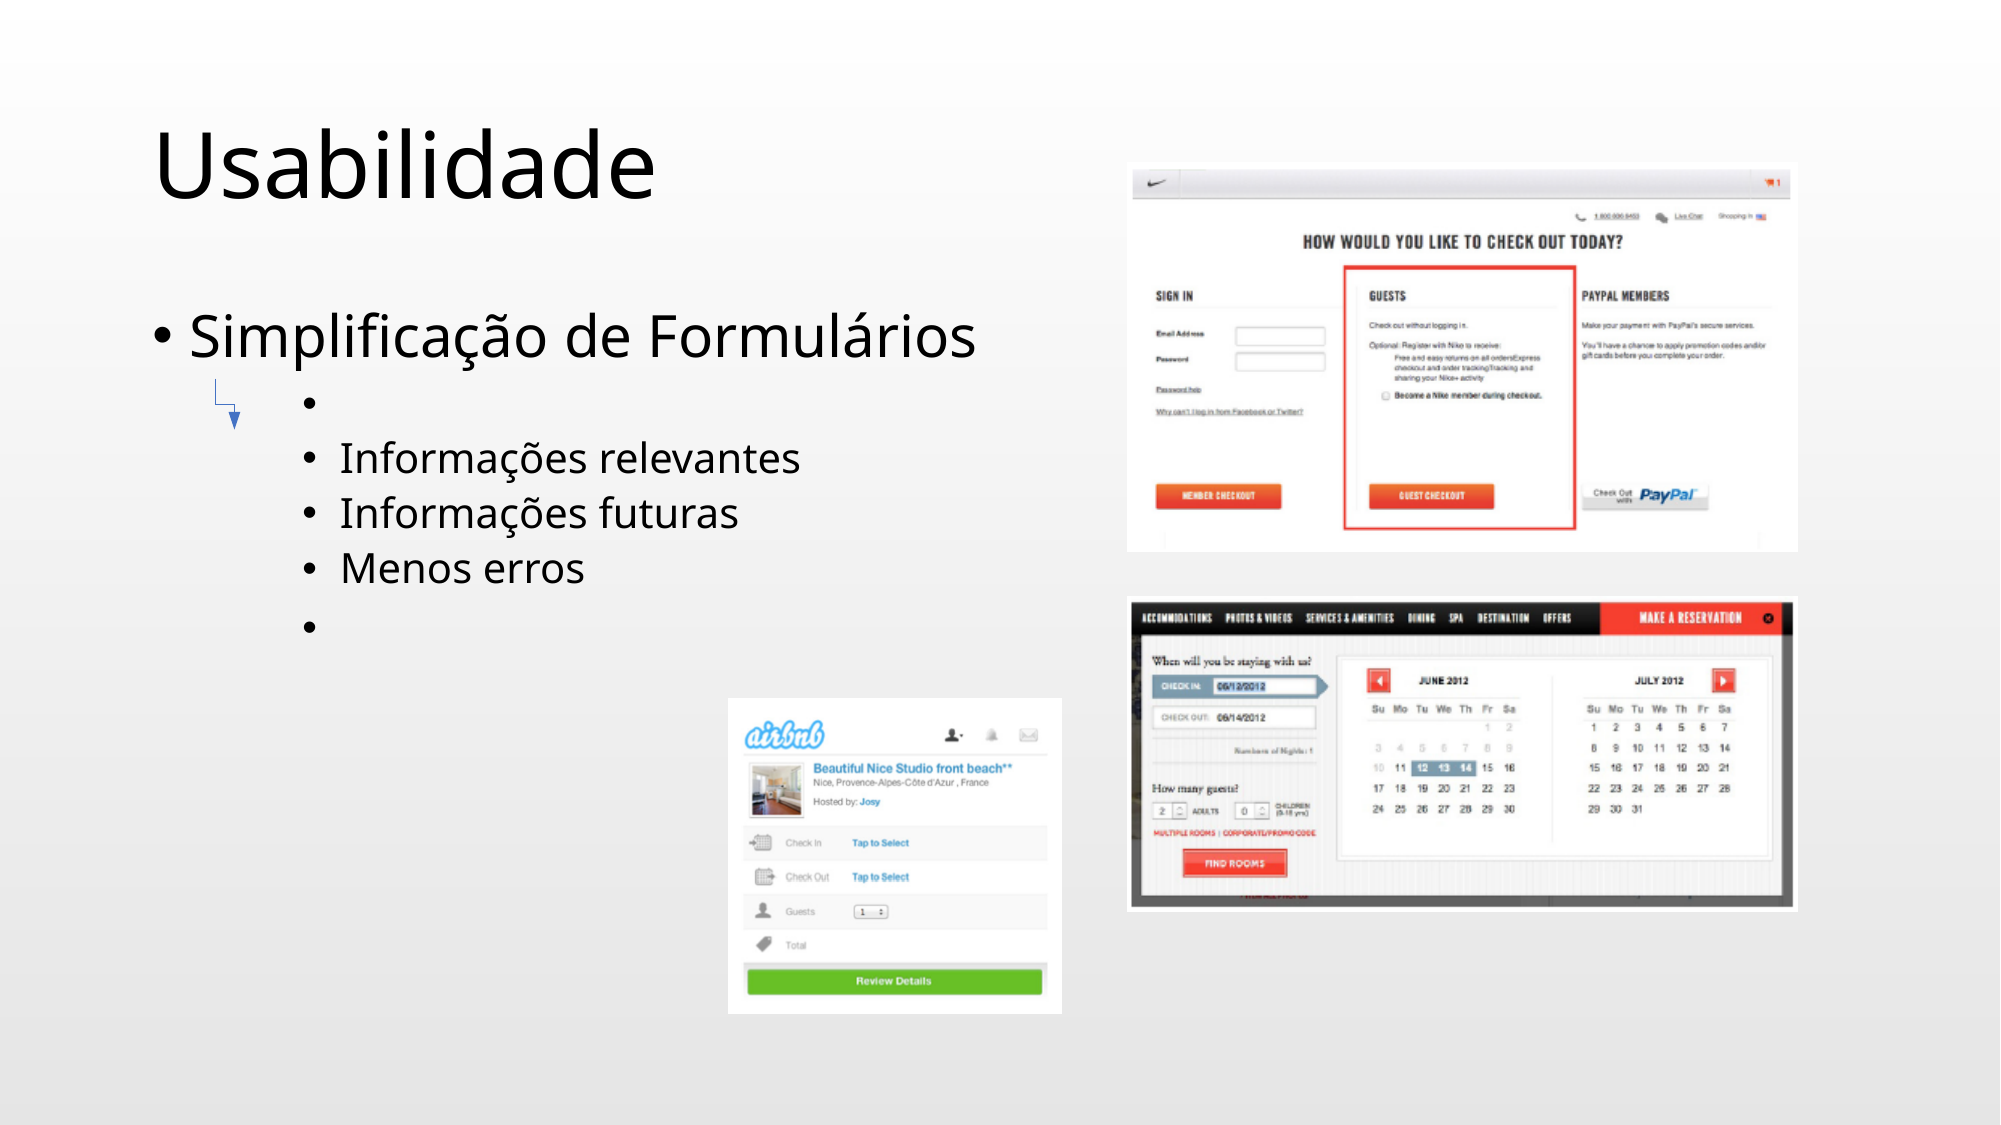

# Usabilidade
Simplificação de Formulários
Informações relevantes
Informações futuras
Menos erros